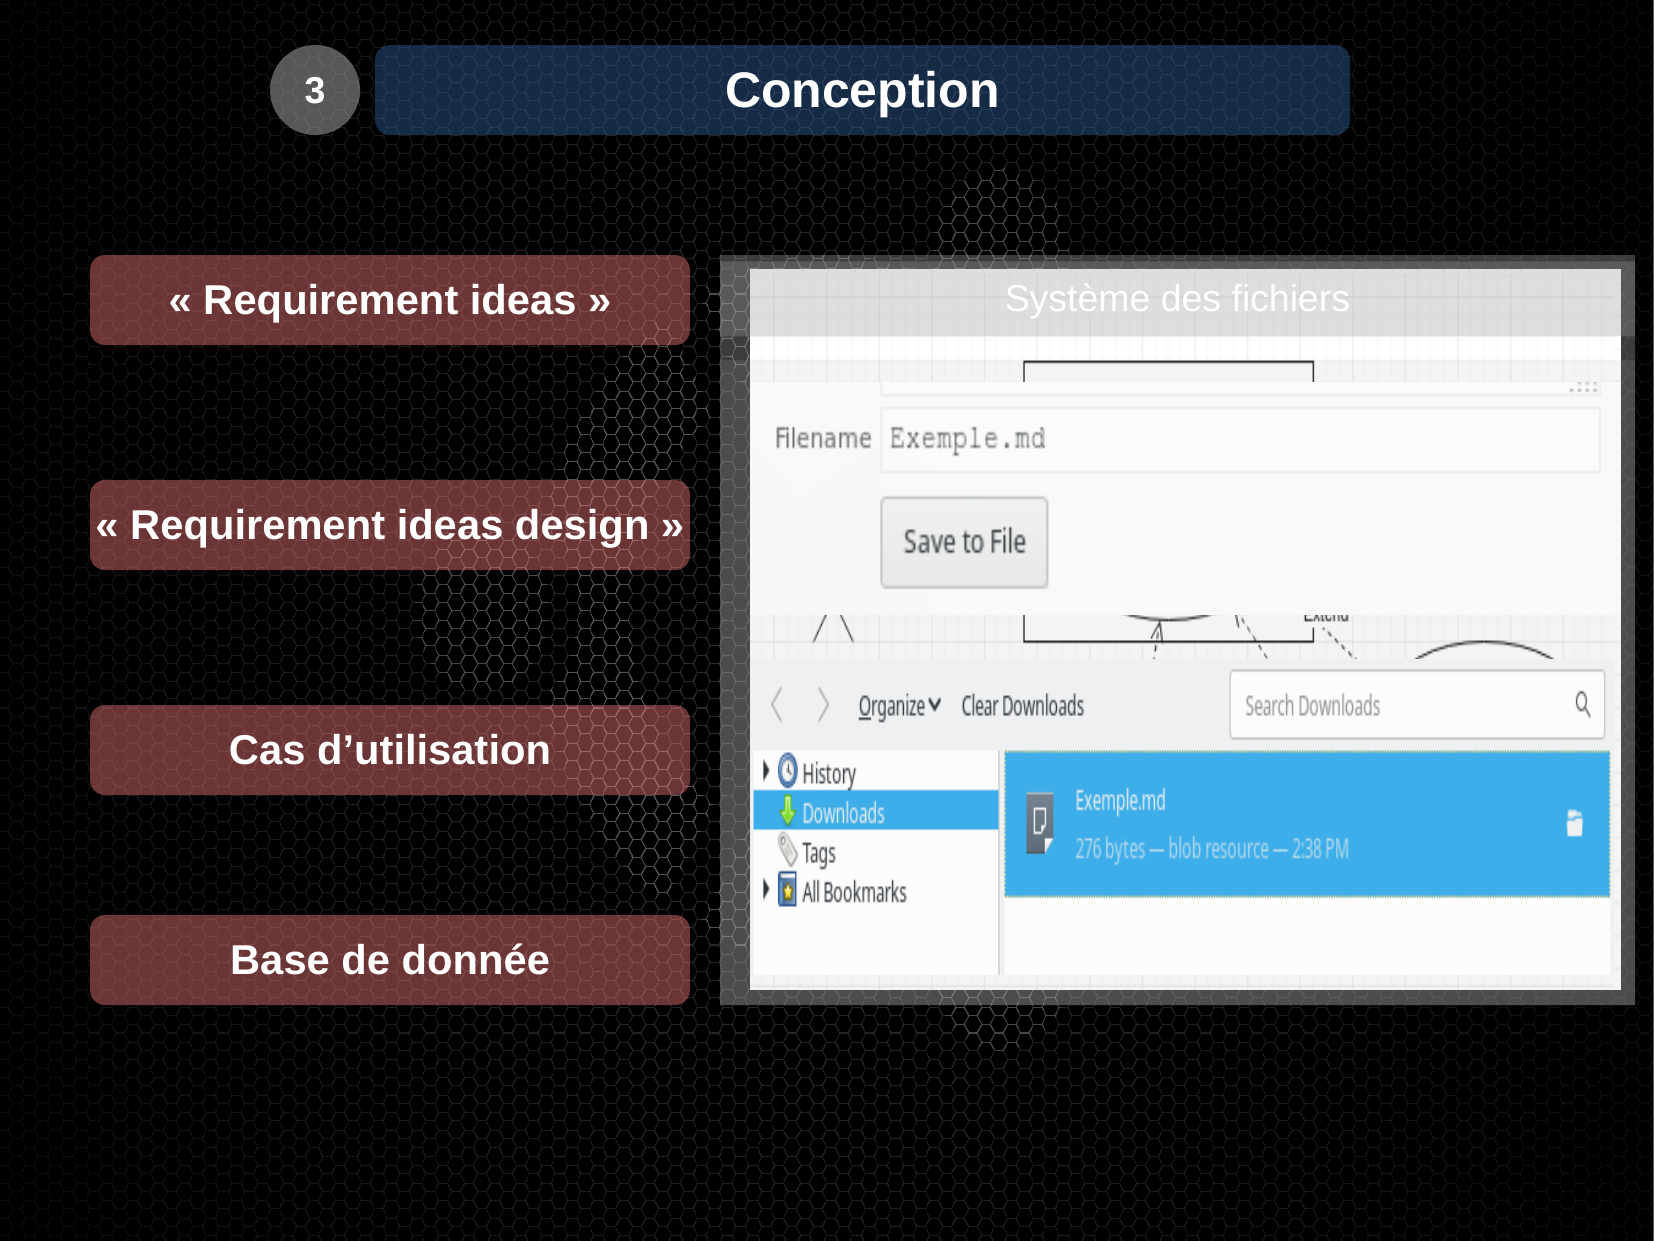

3
Conception
« Requirement ideas »
Système des fichiers
« Requirement ideas design »
Cas d’utilisation
Base de donnée